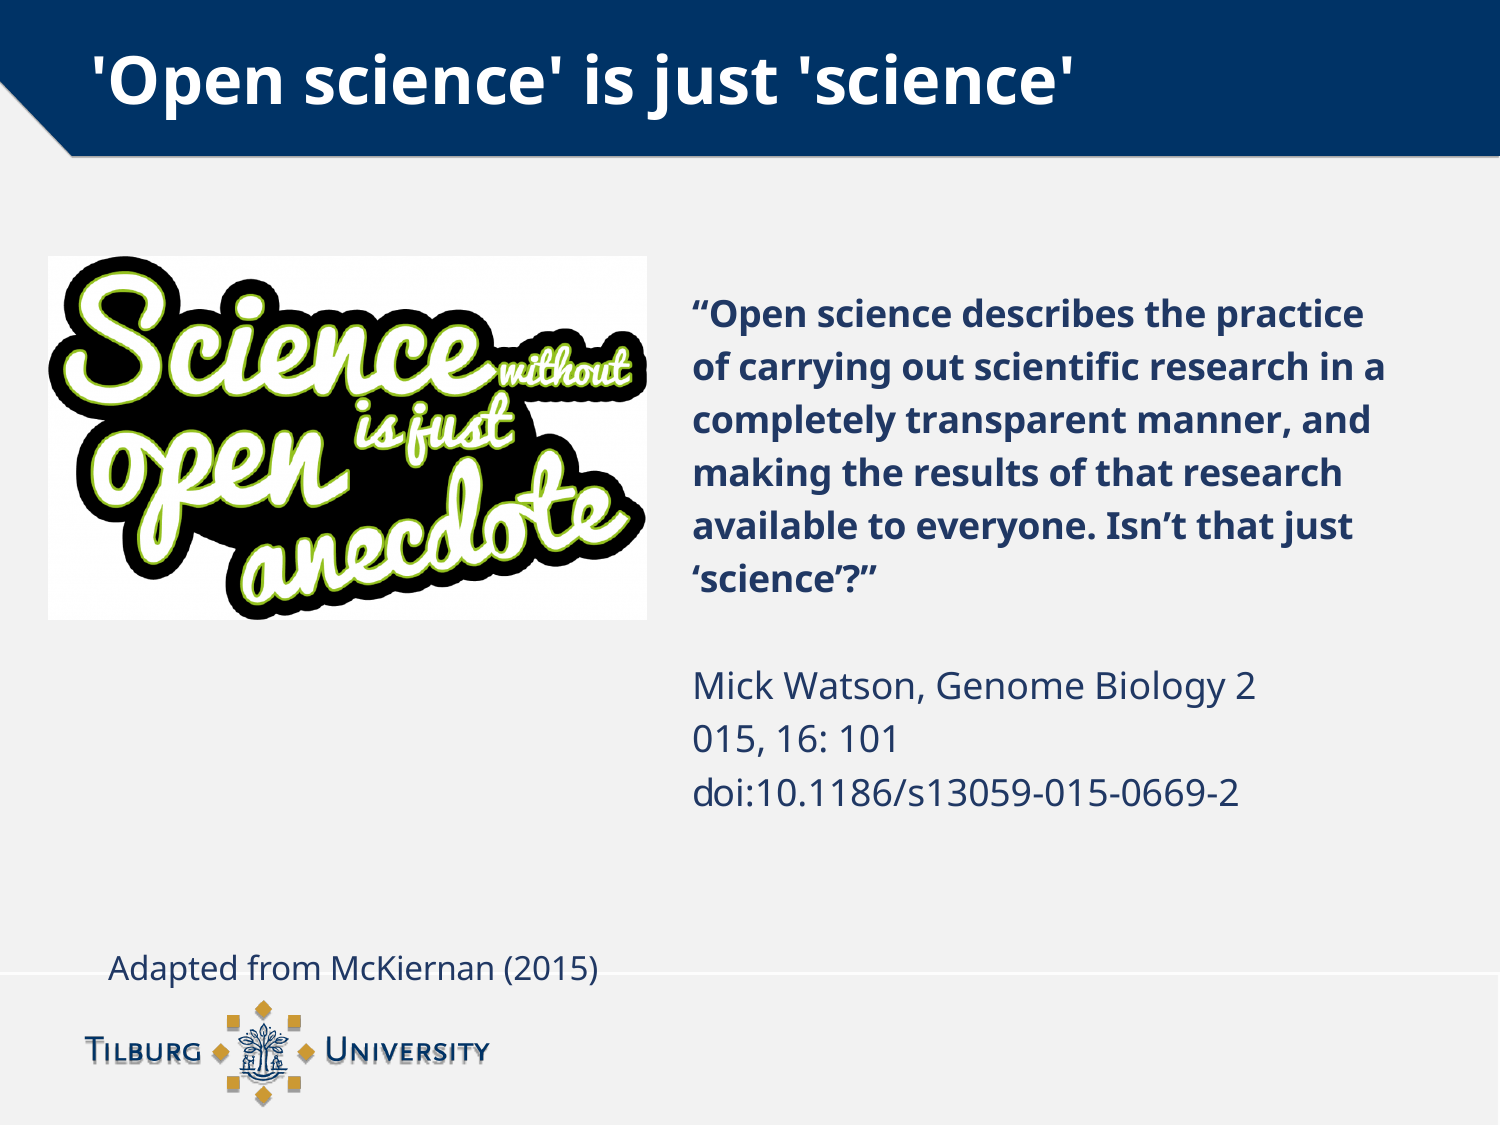

# 'Openscience'isjust'science'
“Open science describes the practice of carrying out scientific research in a completely transparent manner, and making the results of that research available to everyone. Isn’t that just ‘science’?”
MickWatson,GenomeBiology2015,16: 101 doi:10.1186/s13059-015-0669-2
Adapted from McKiernan (2015)